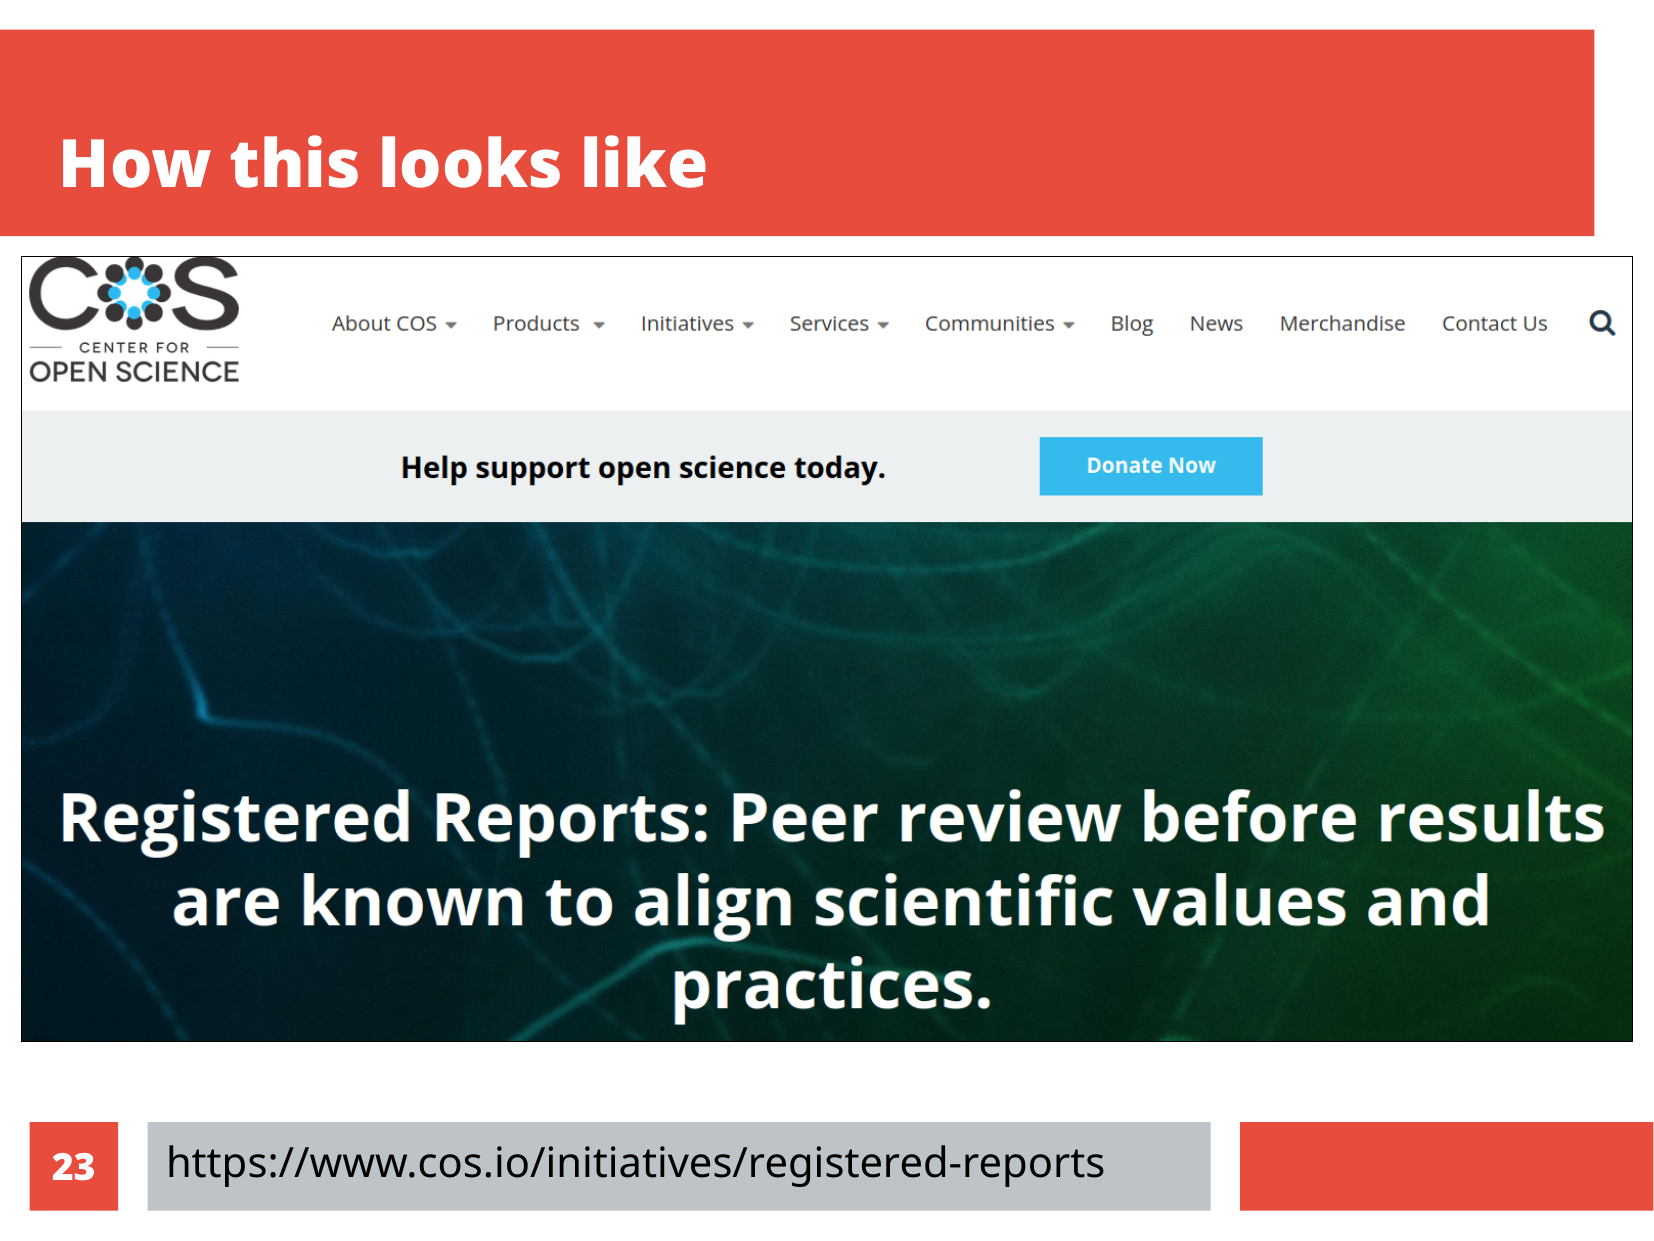

# How this looks like
23
https://www.cos.io/initiatives/registered-reports